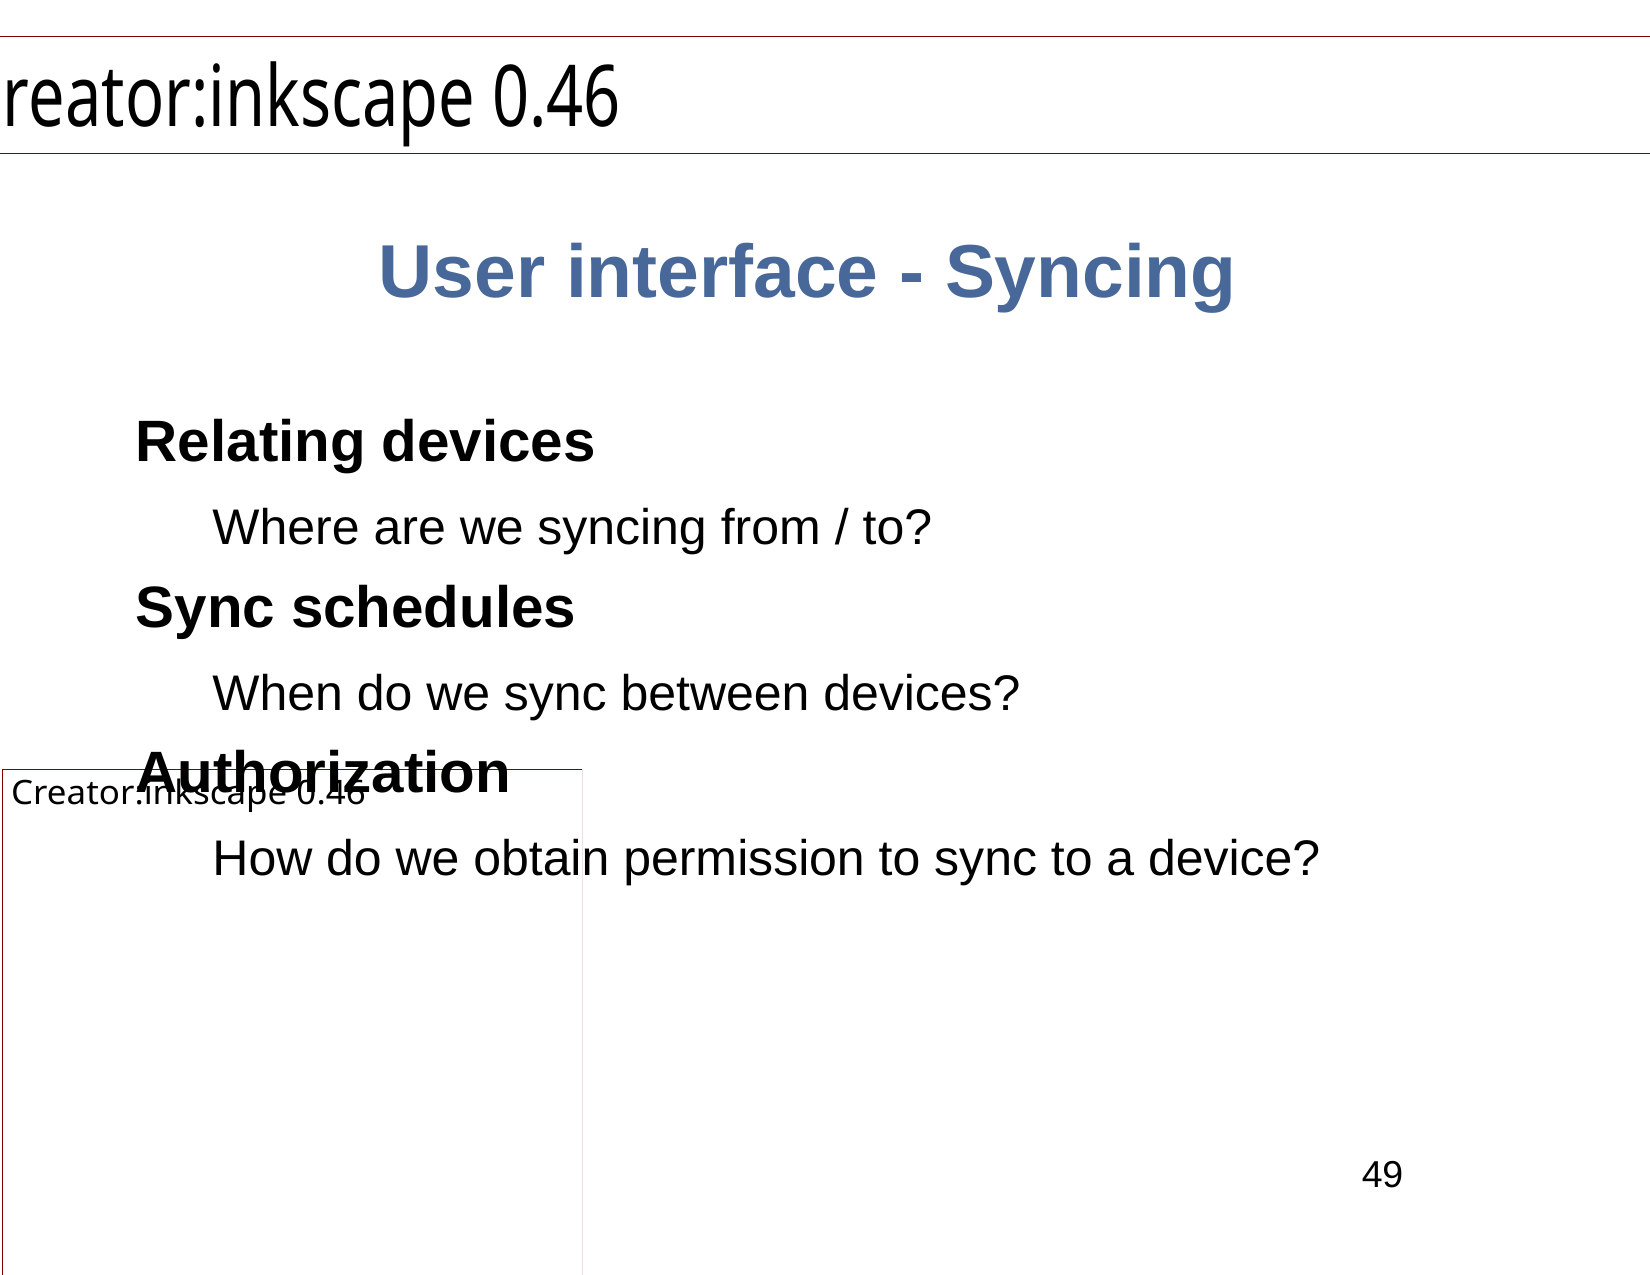

# User interface - Syncing
Relating devices
Where are we syncing from / to?
Sync schedules
When do we sync between devices?
Authorization
How do we obtain permission to sync to a device?